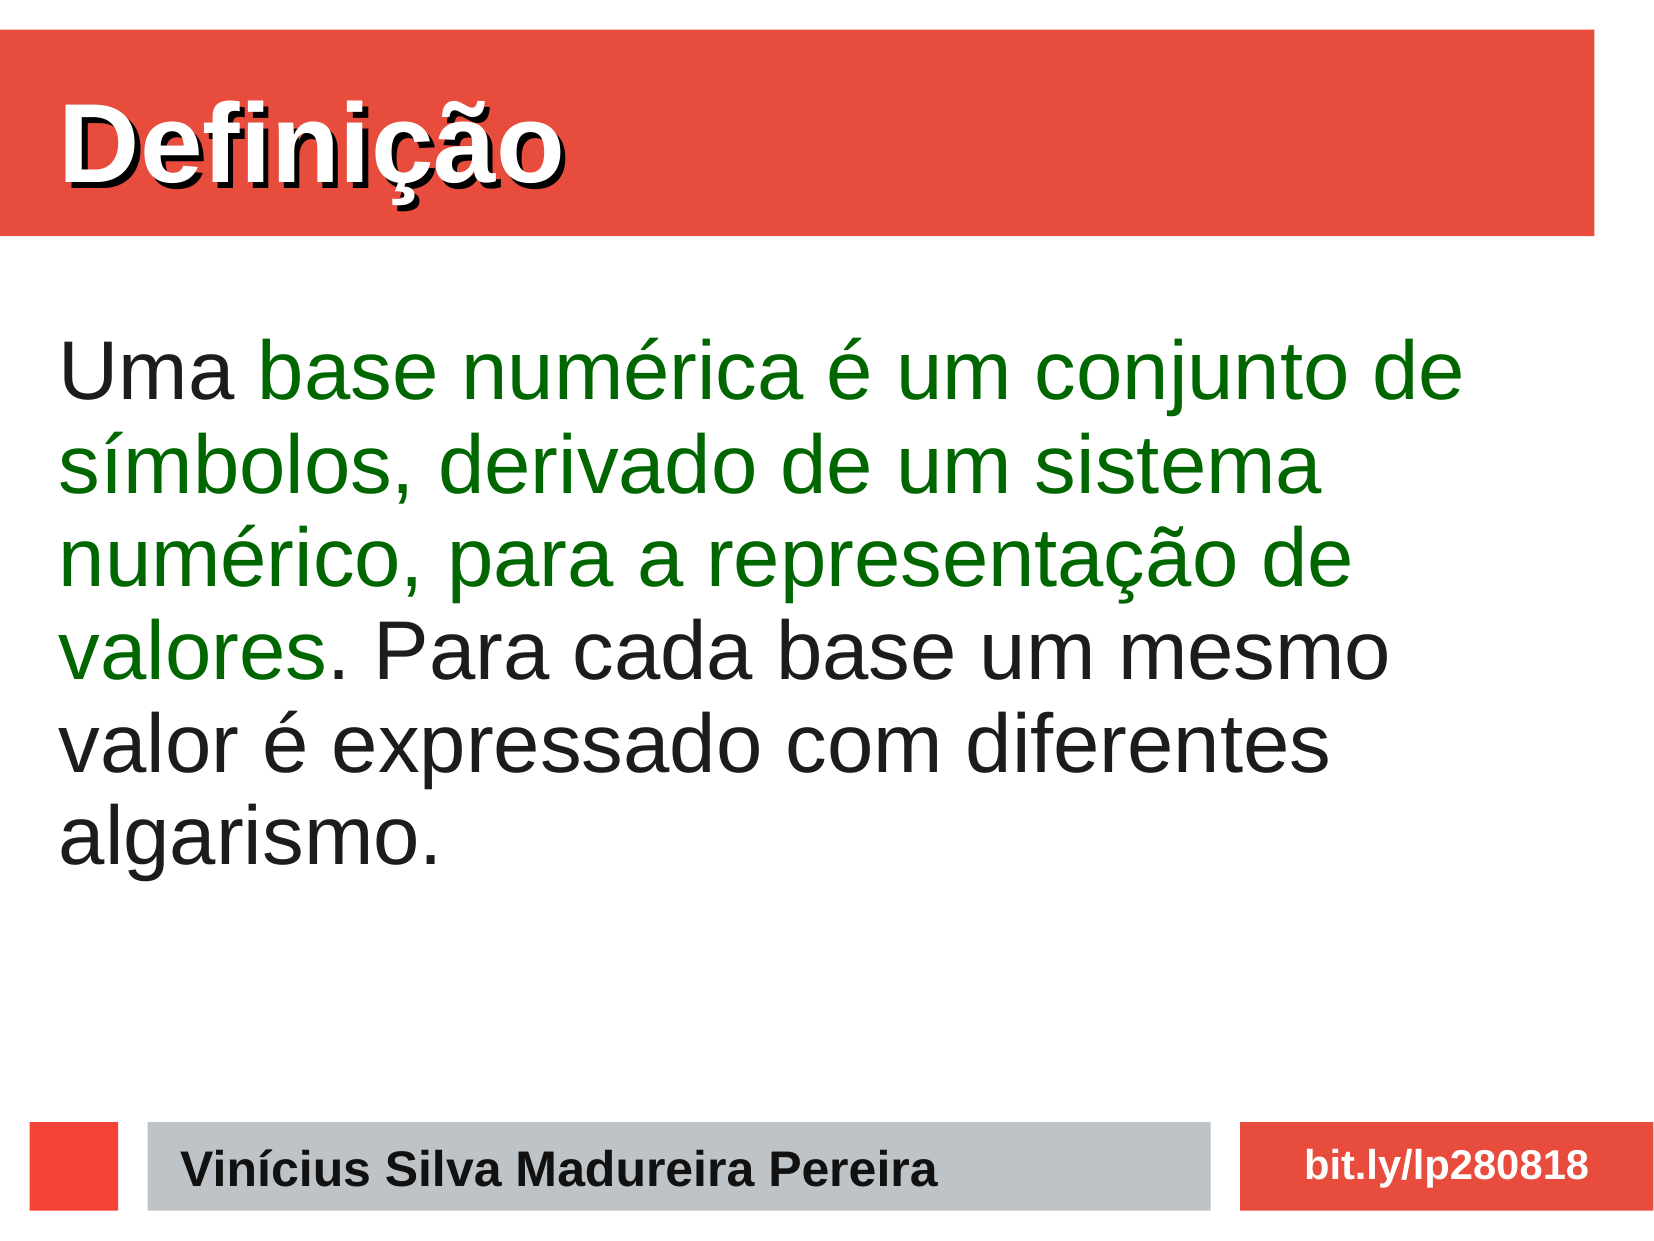

# Definição
Uma base numérica é um conjunto de símbolos, derivado de um sistema numérico, para a representação de valores. Para cada base um mesmo valor é expressado com diferentes algarismo.
Vinícius Silva Madureira Pereira
bit.ly/lp280818